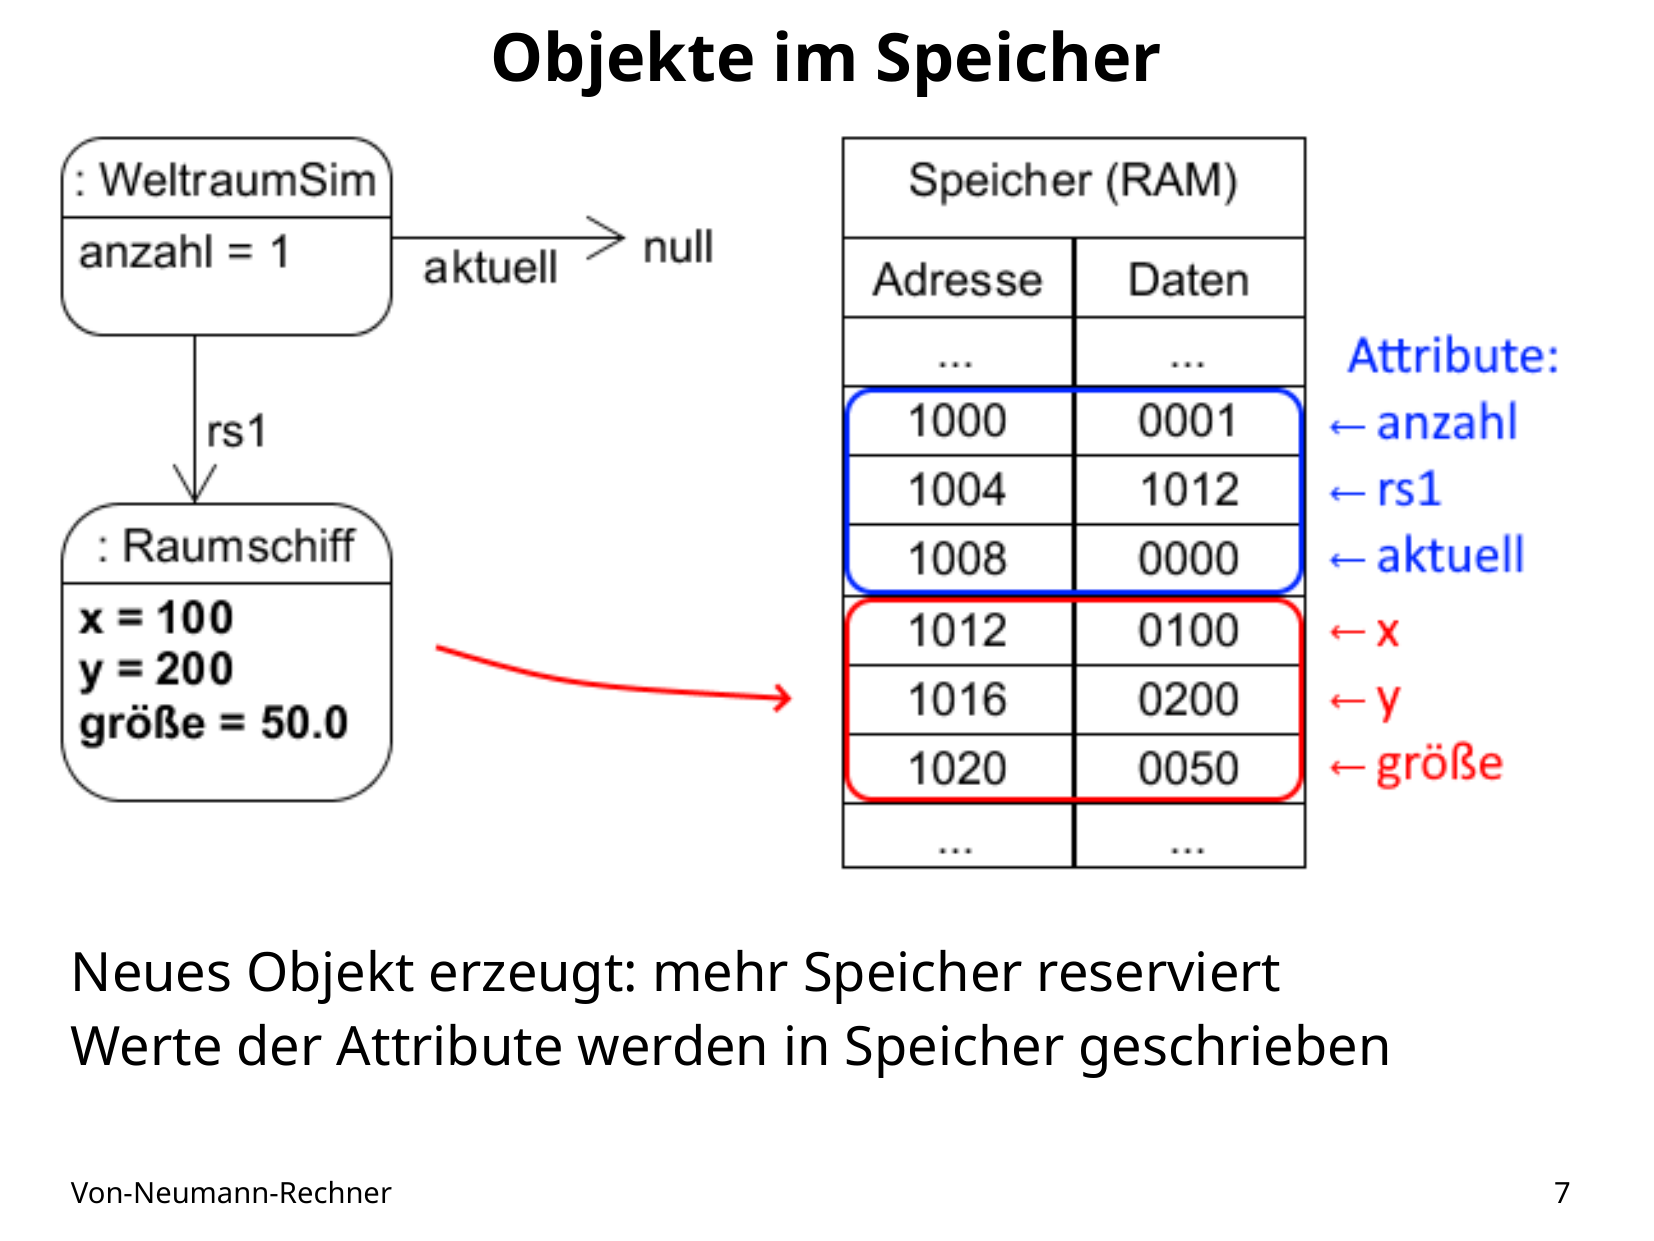

# Objekte im Speicher
Neues Objekt erzeugt: mehr Speicher reserviert
Werte der Attribute werden in Speicher geschrieben
Von-Neumann-Rechner
7